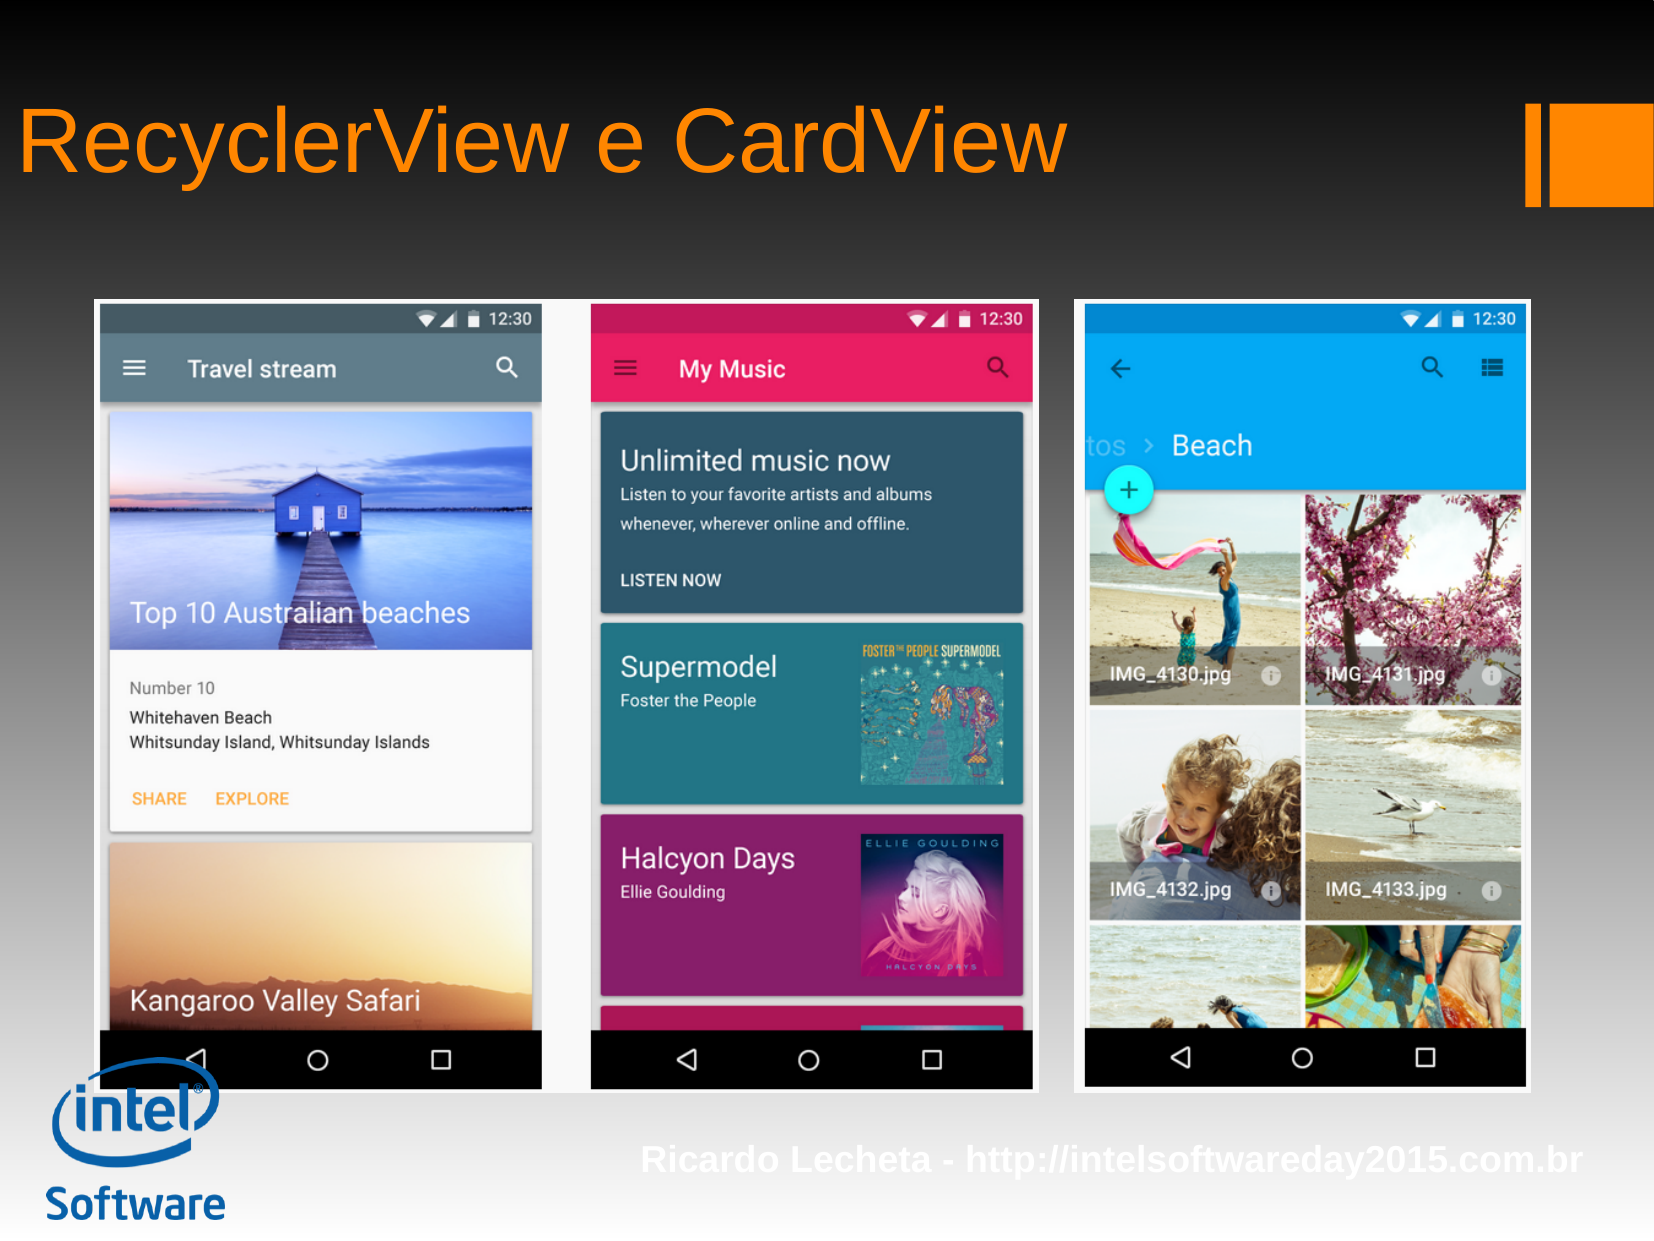

# RecyclerView e CardView
Ricardo Lecheta - http://intelsoftwareday2015.com.br